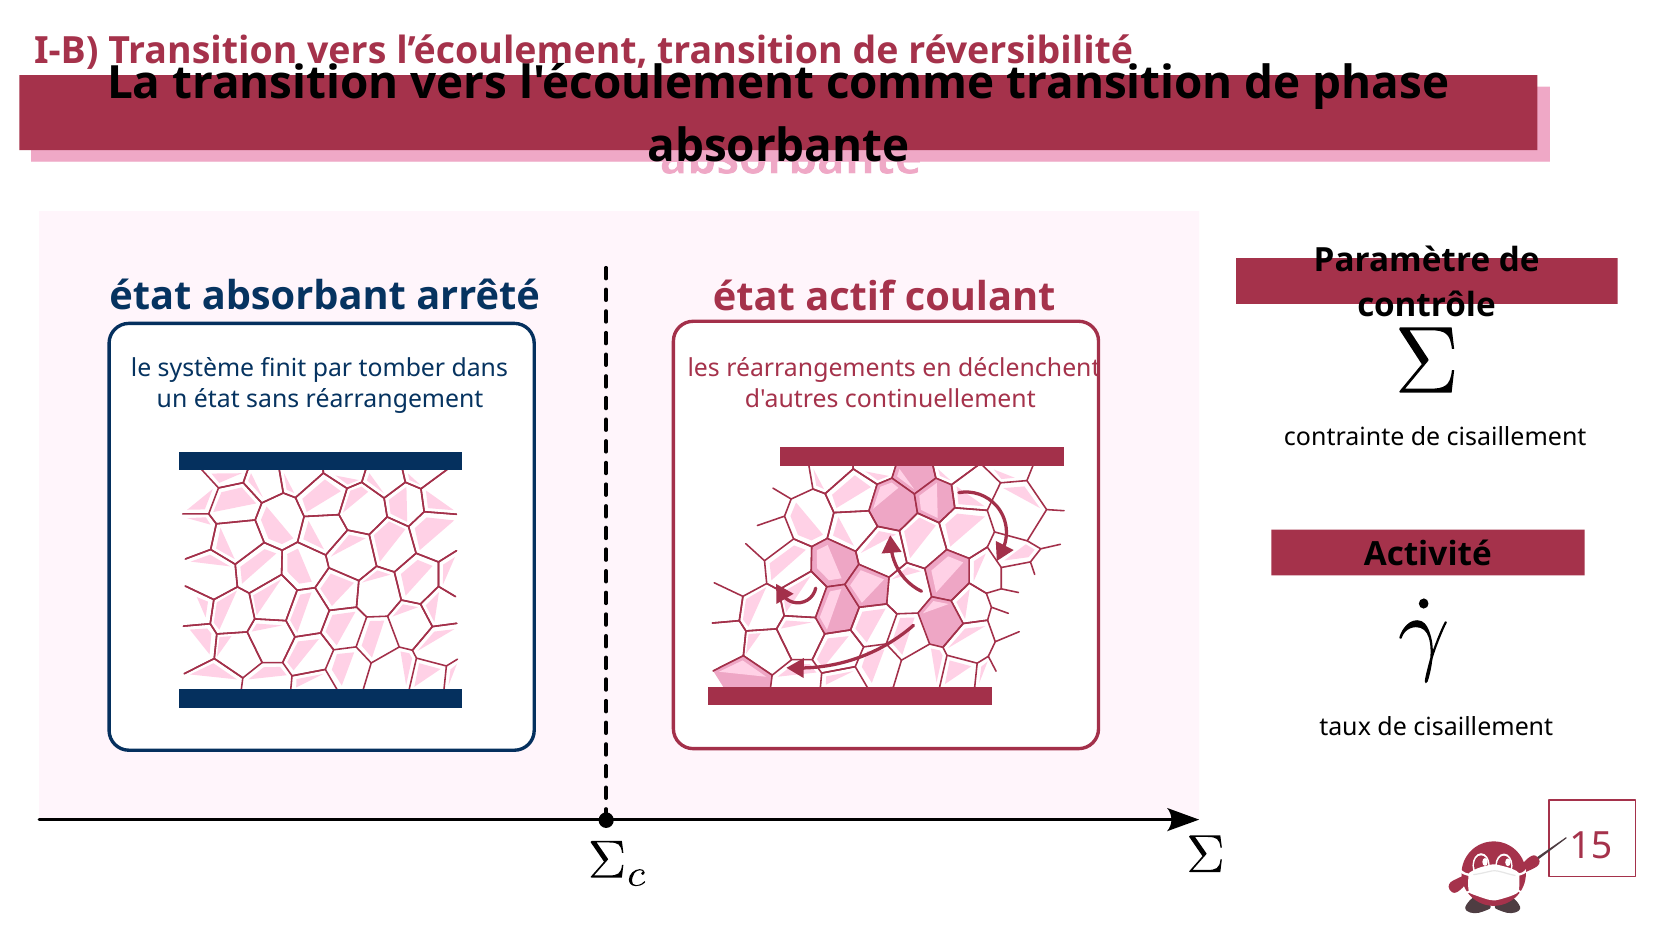

I-B) Transition vers l’écoulement, transition de réversibilité
La transition vers l'écoulement comme transition de phase absorbante
Paramètre de contrôle
contrainte de cisaillement
Activité
taux de cisaillement